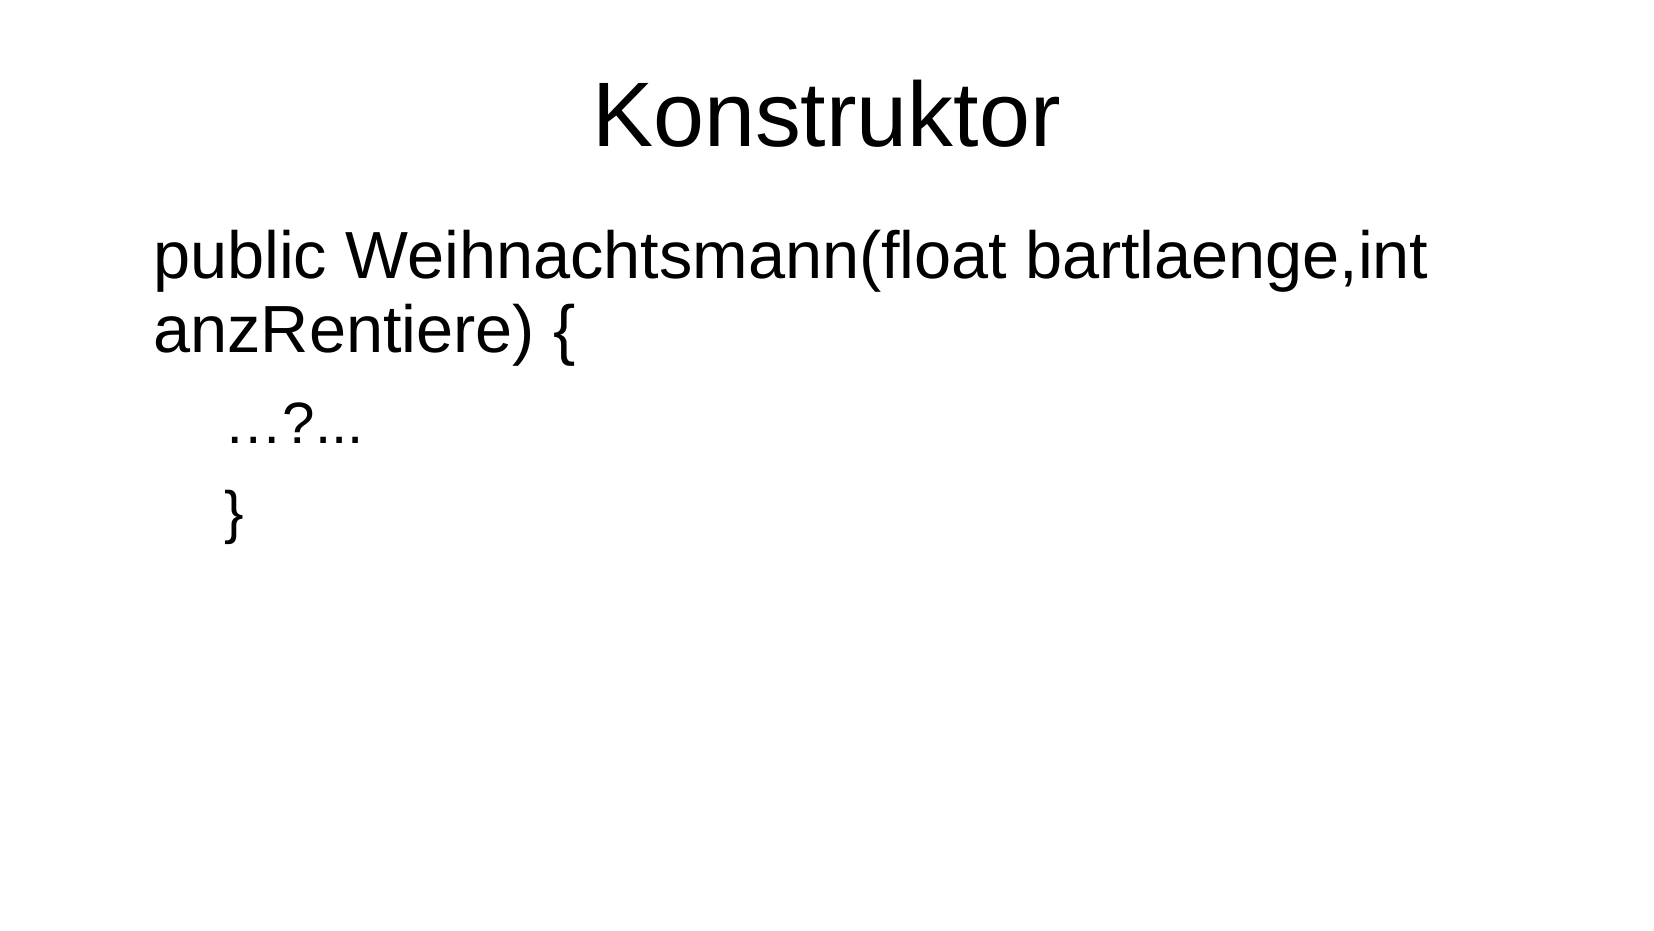

# Konstruktor
public Weihnachtsmann(float bartlaenge,int anzRentiere) {
…?...
}